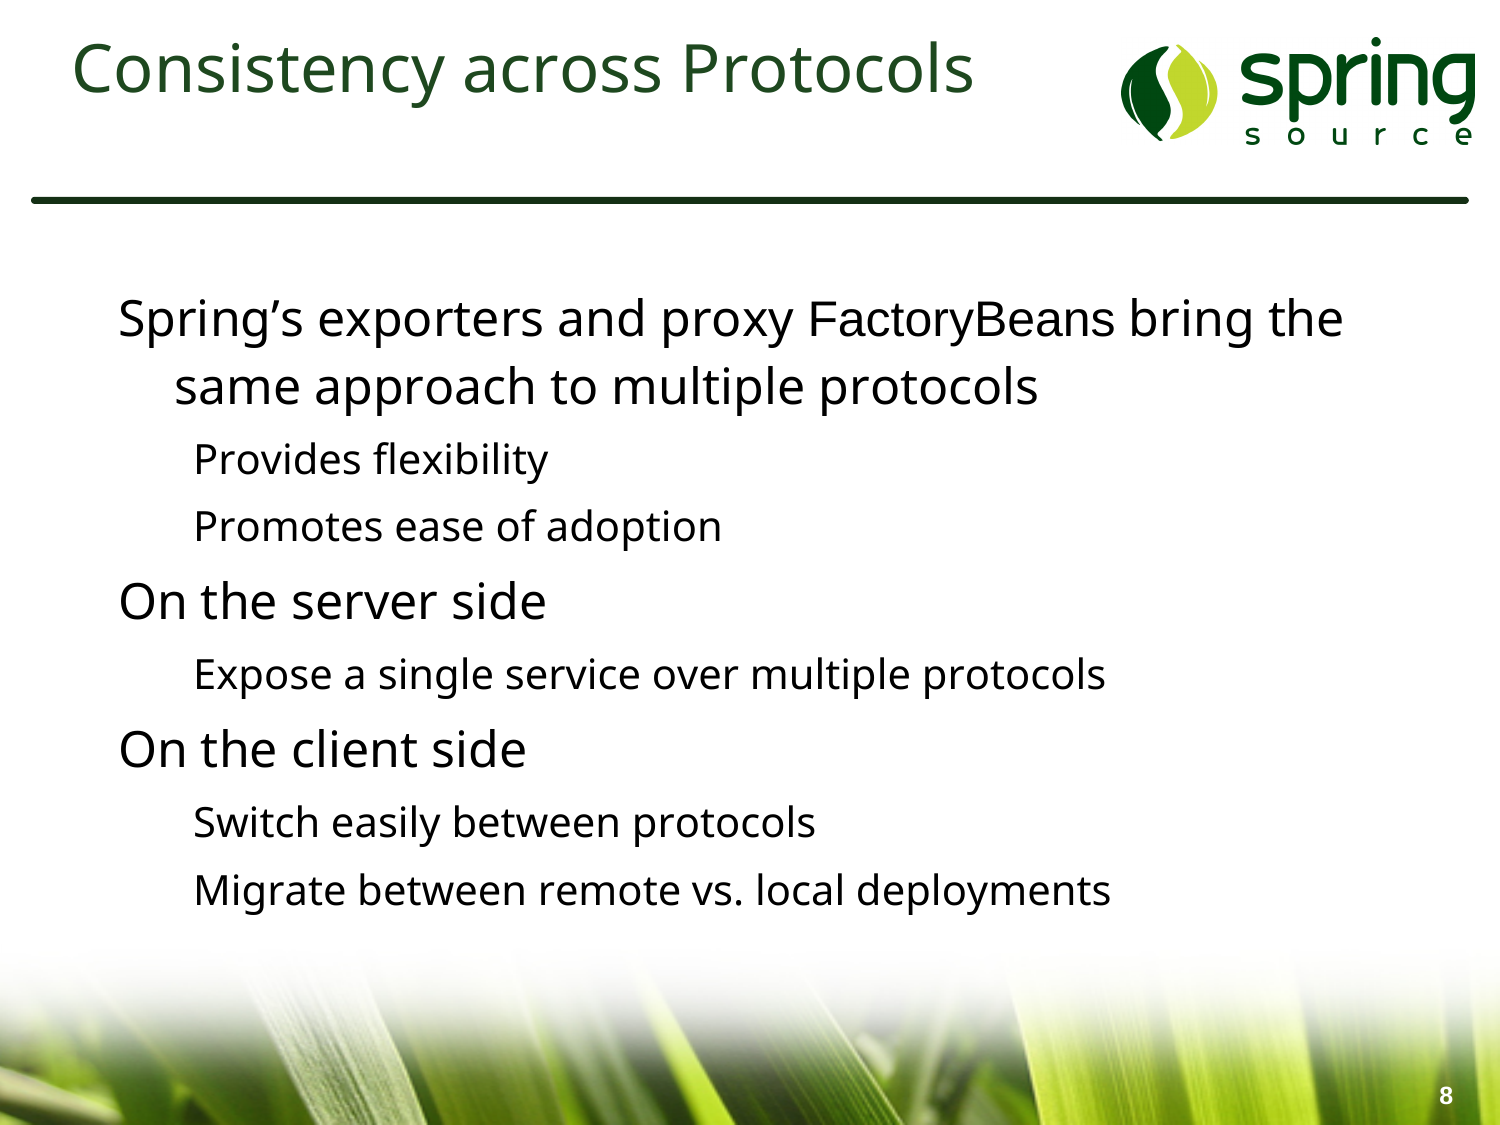

# Consistency across Protocols
Spring’s exporters and proxy FactoryBeans bring the same approach to multiple protocols
Provides flexibility
Promotes ease of adoption
On the server side
Expose a single service over multiple protocols
On the client side
Switch easily between protocols
Migrate between remote vs. local deployments